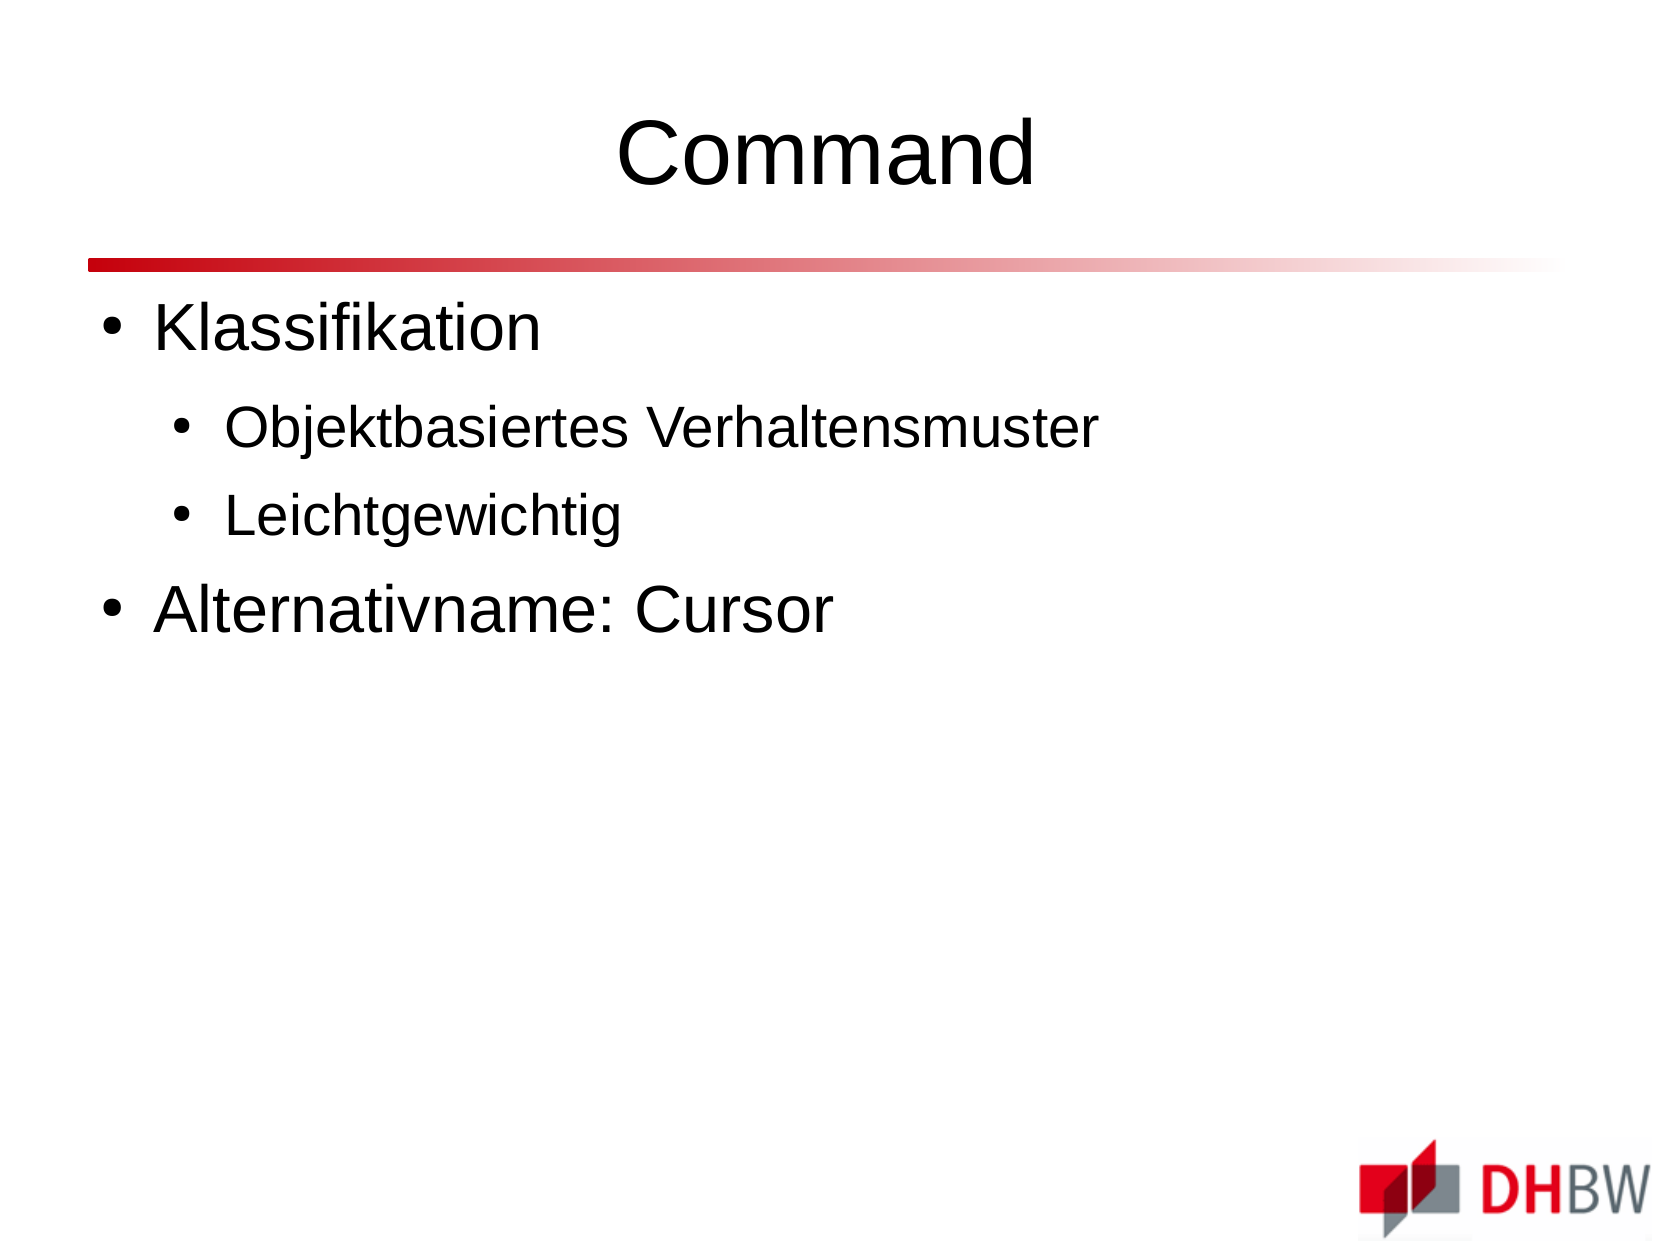

# Command
Klassifikation
Objektbasiertes Verhaltensmuster
Leichtgewichtig
Alternativname: Cursor